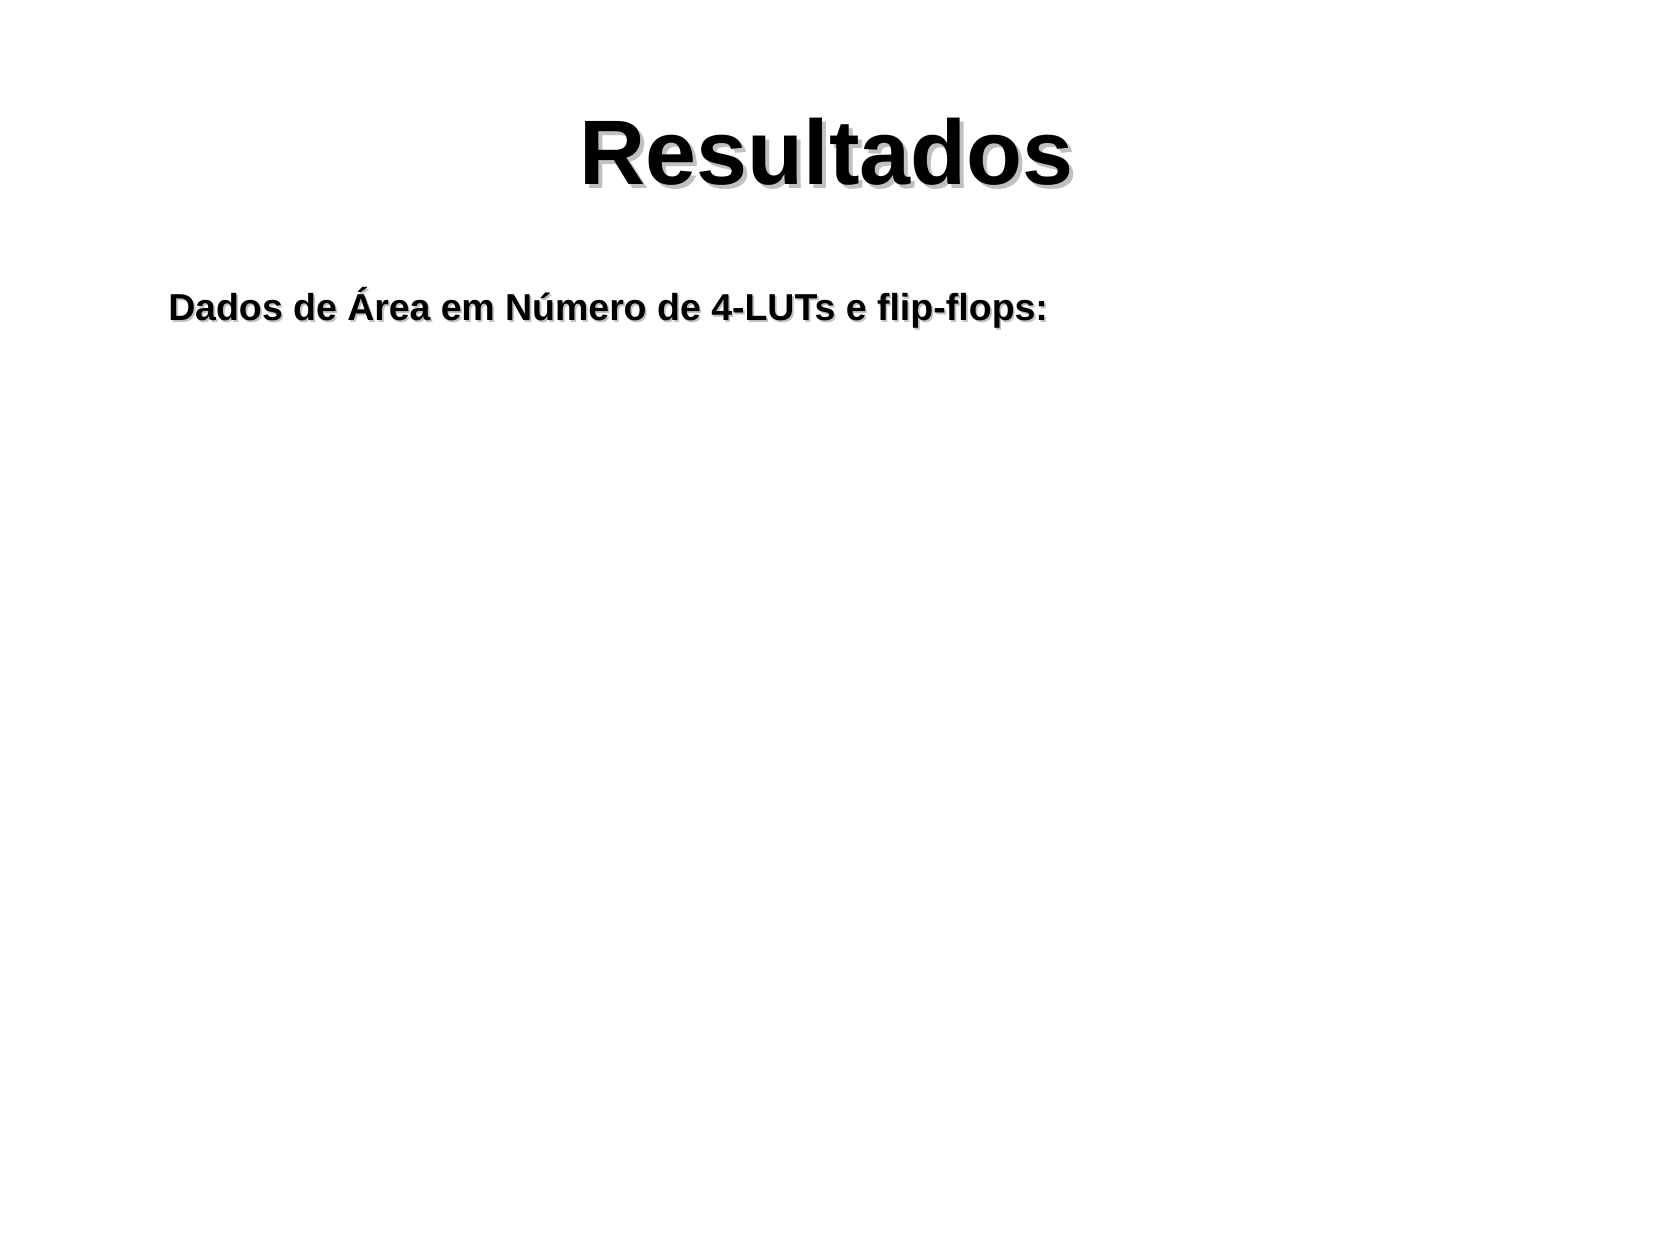

# Resultados
Dados de Área em Número de 4-LUTs e flip-flops: